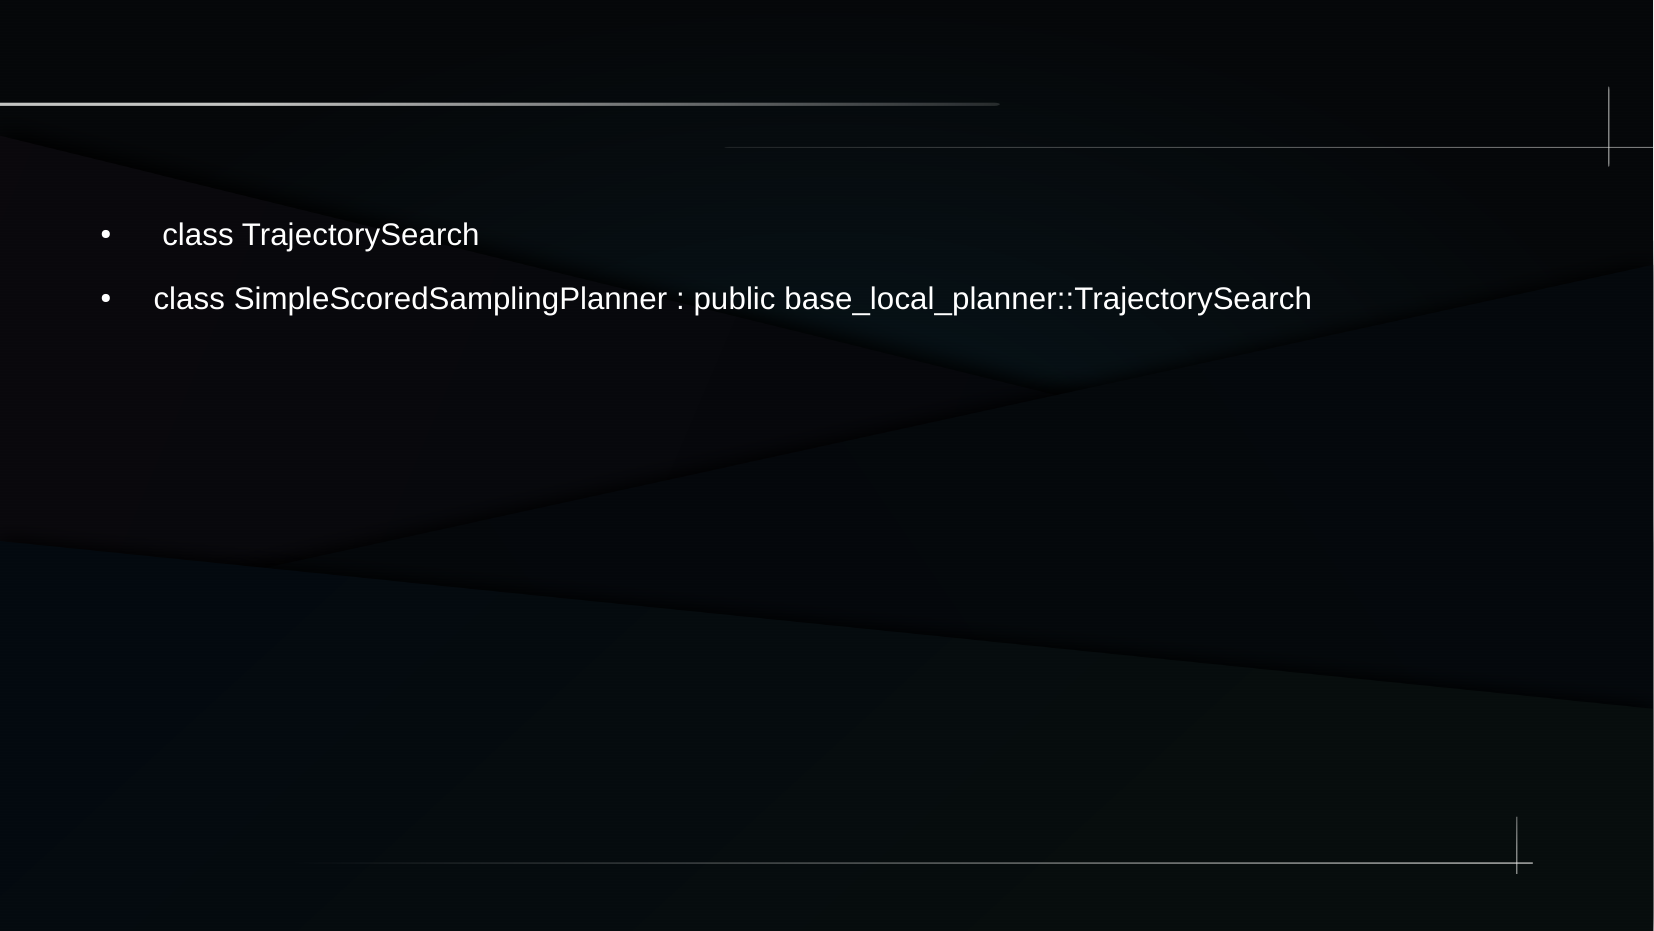

#
 class TrajectorySearch
class SimpleScoredSamplingPlanner : public base_local_planner::TrajectorySearch